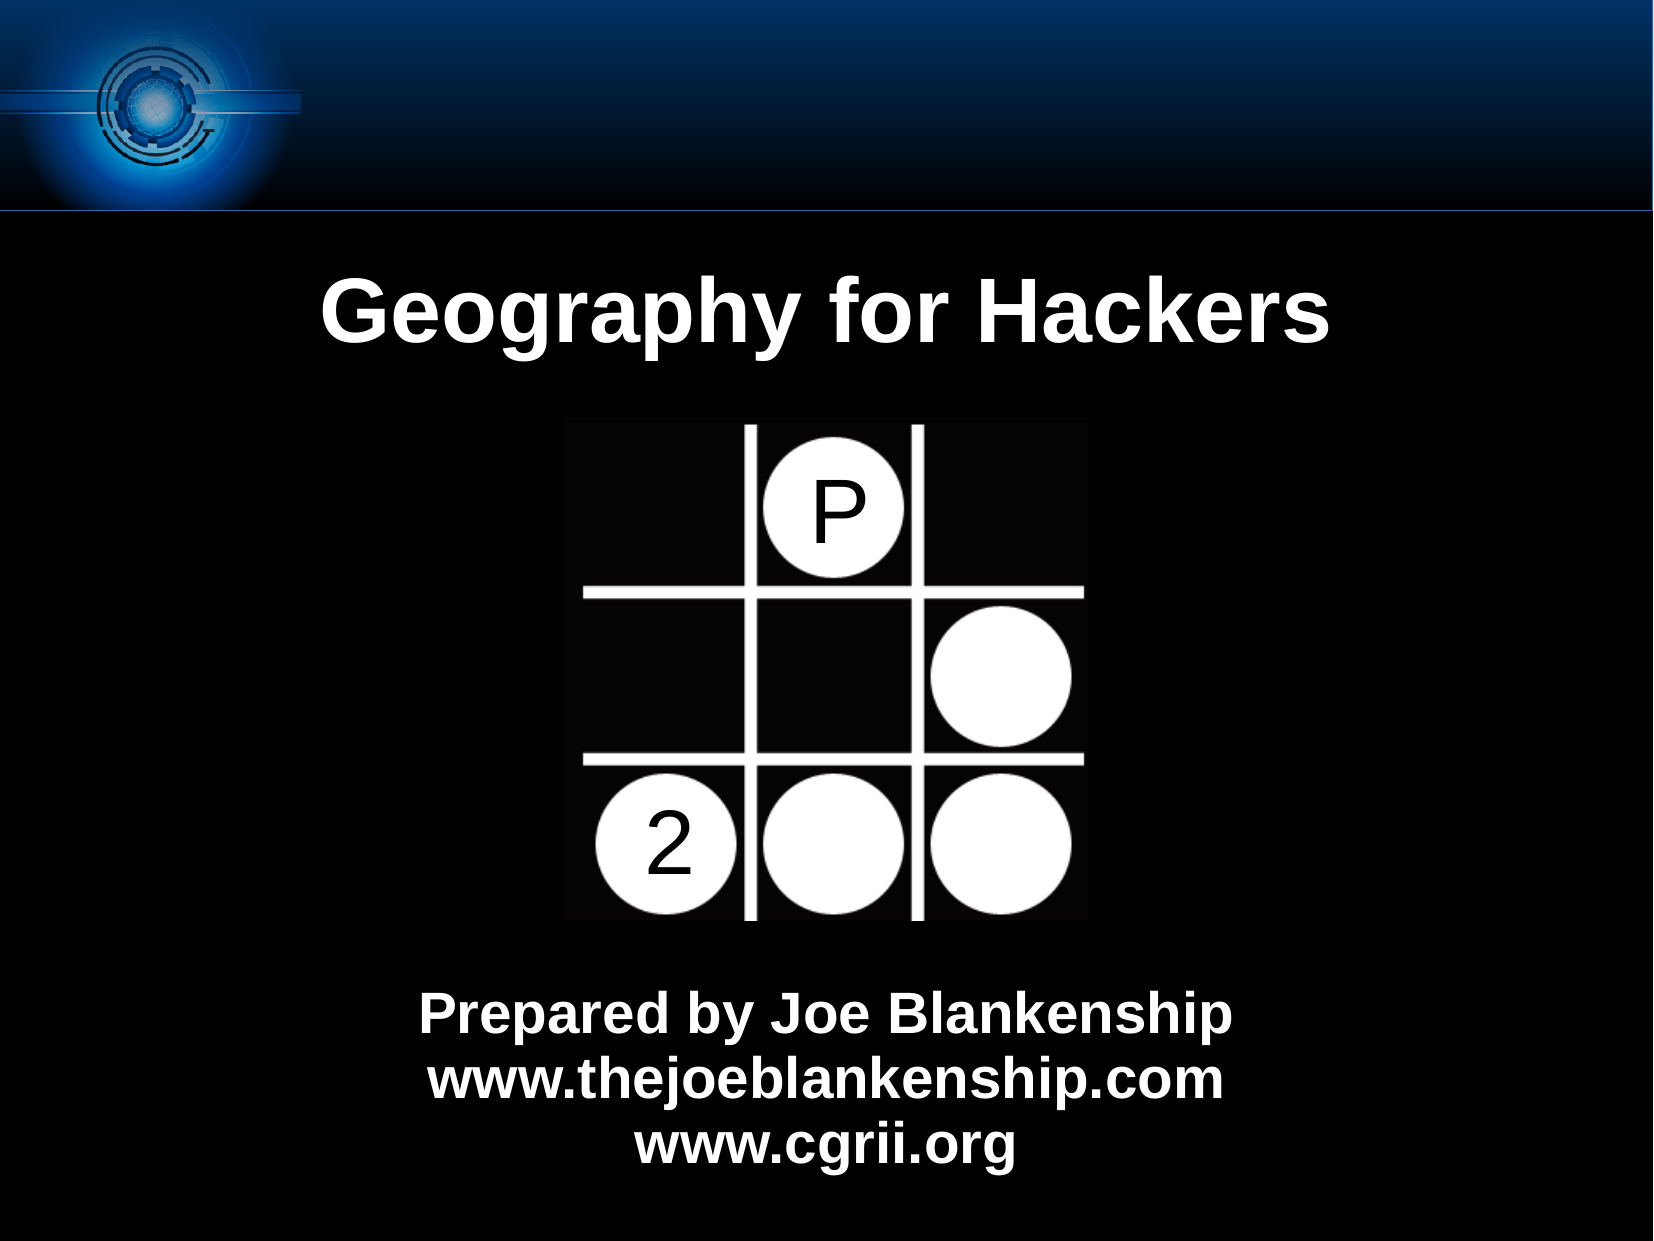

# Geography for Hackers
P
2
Prepared by Joe Blankenship
www.thejoeblankenship.com
www.cgrii.org